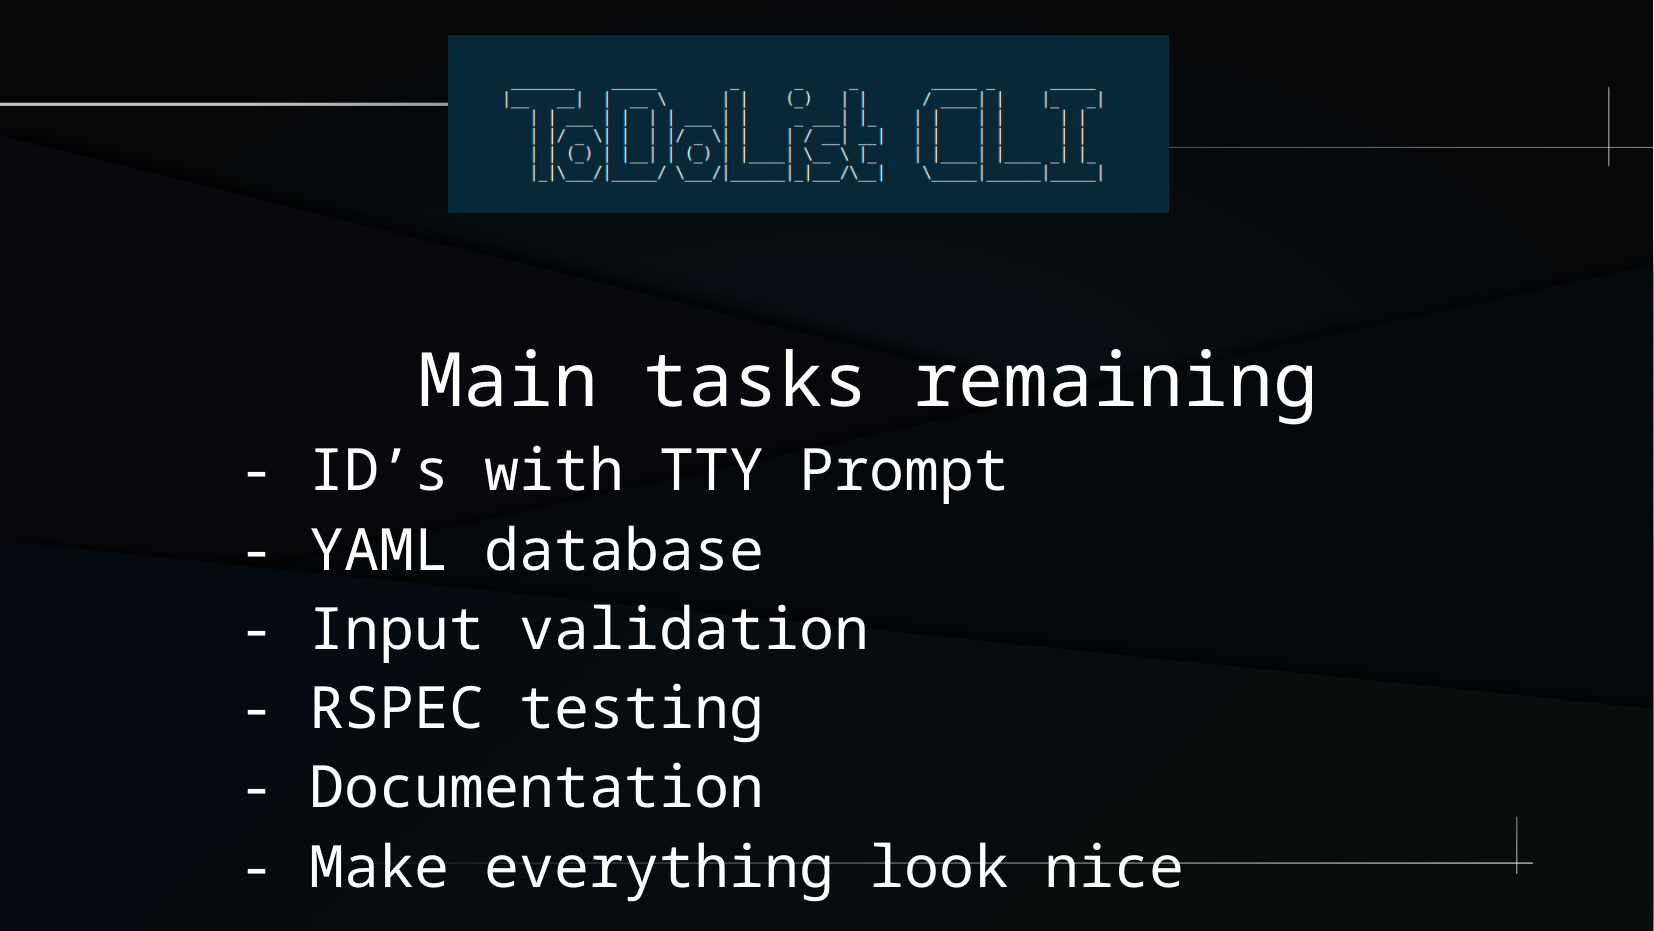

Main tasks remaining
- ID’s with TTY Prompt
- YAML database
- Input validation
- RSPEC testing
- Documentation
- Make everything look nice